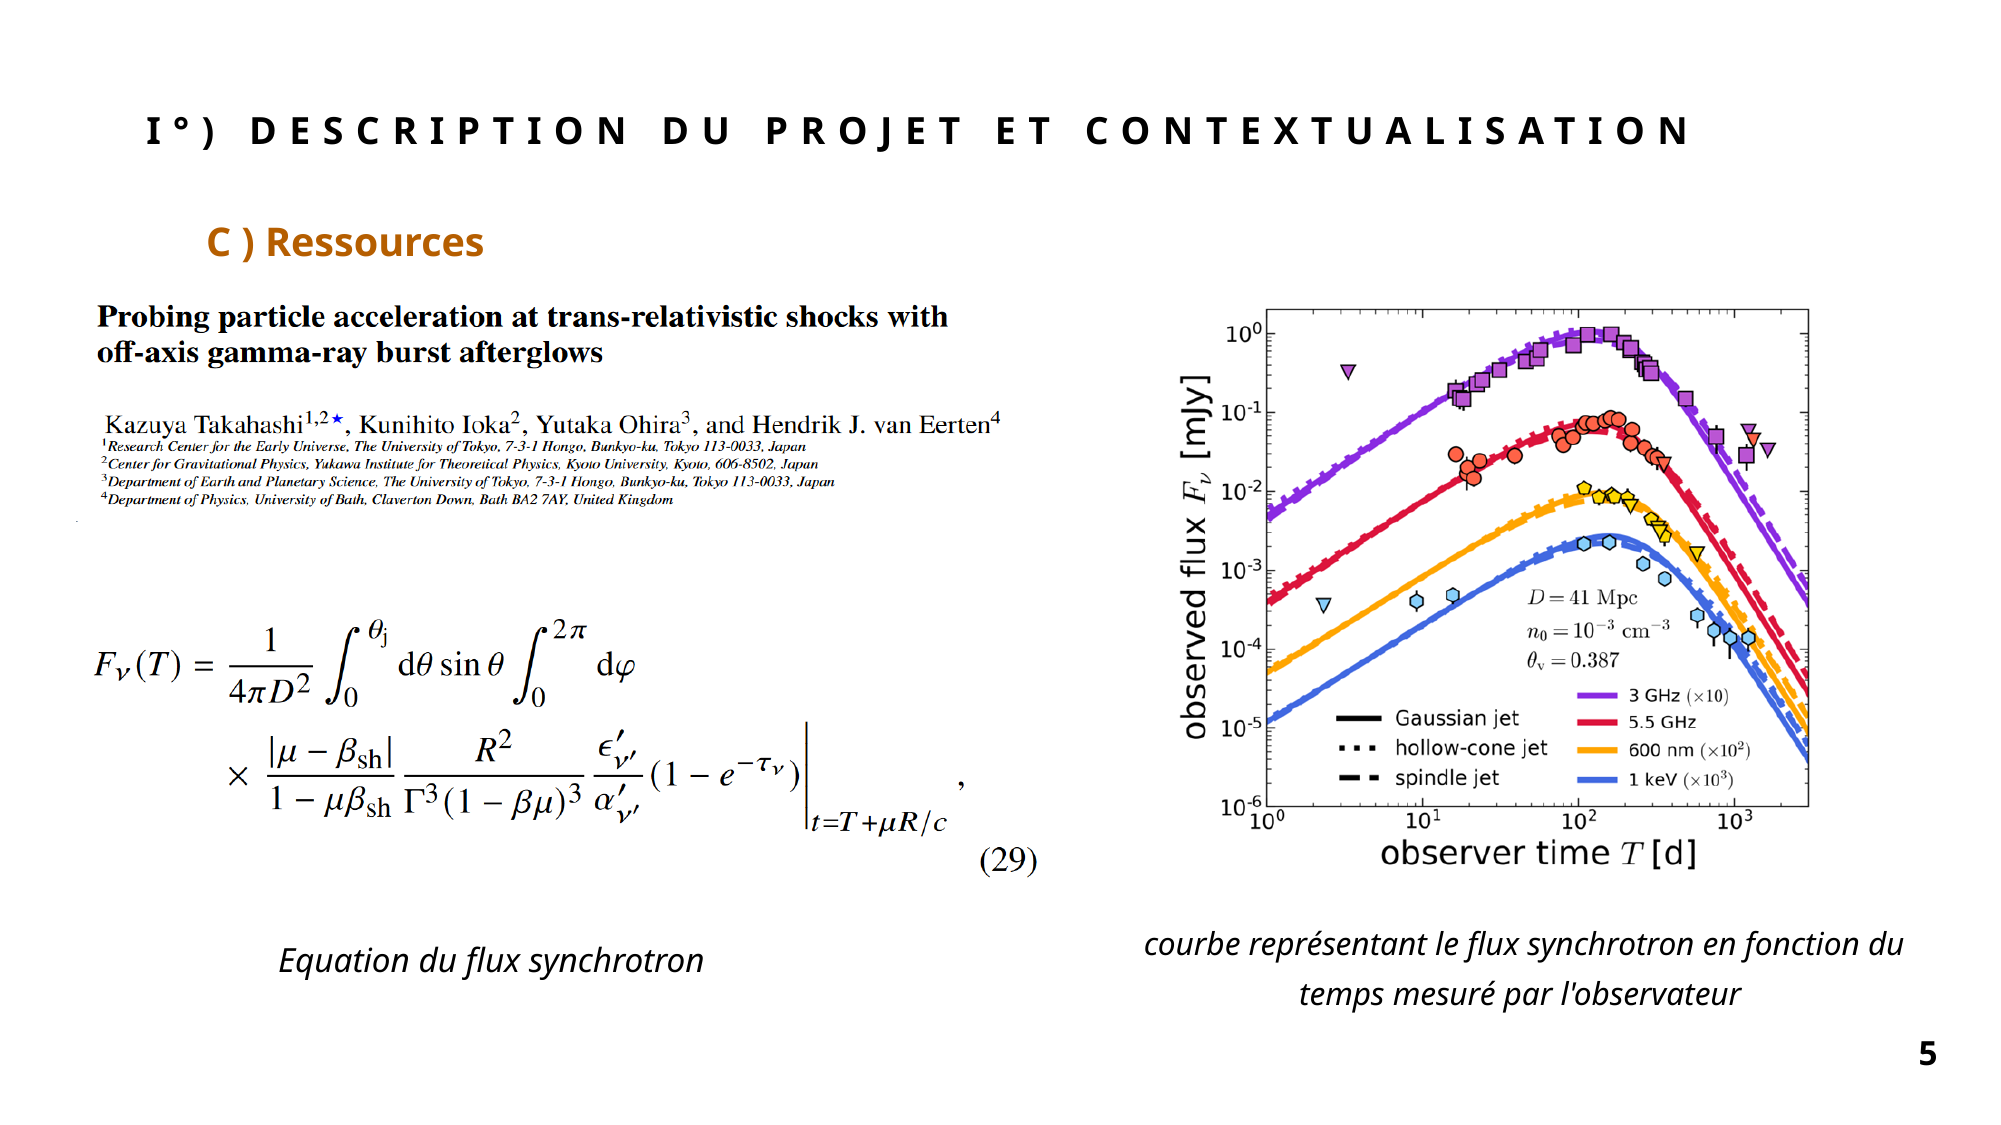

# I°) Description du projet et contextualisation
C ) Ressources
Mines Paris | PSL
5
courbe représentant le flux synchrotron en fonction du temps mesuré par l'observateur
Equation du flux synchrotron